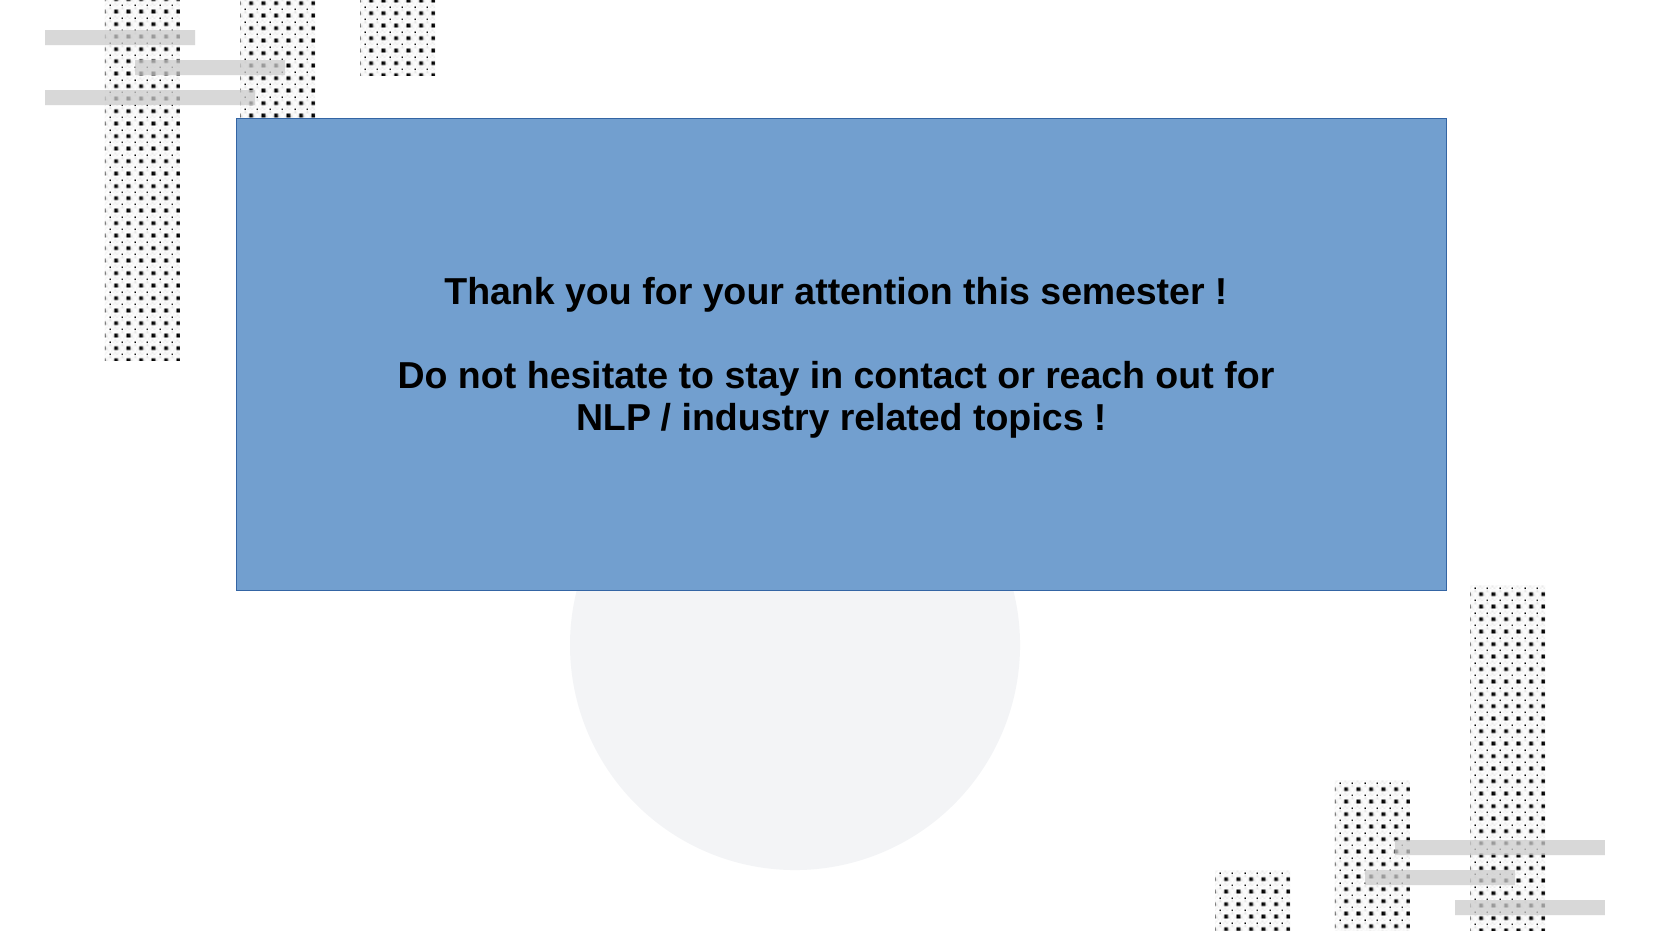

Thank you for your attention this semester !
Do not hesitate to stay in contact or reach out for
NLP / industry related topics !